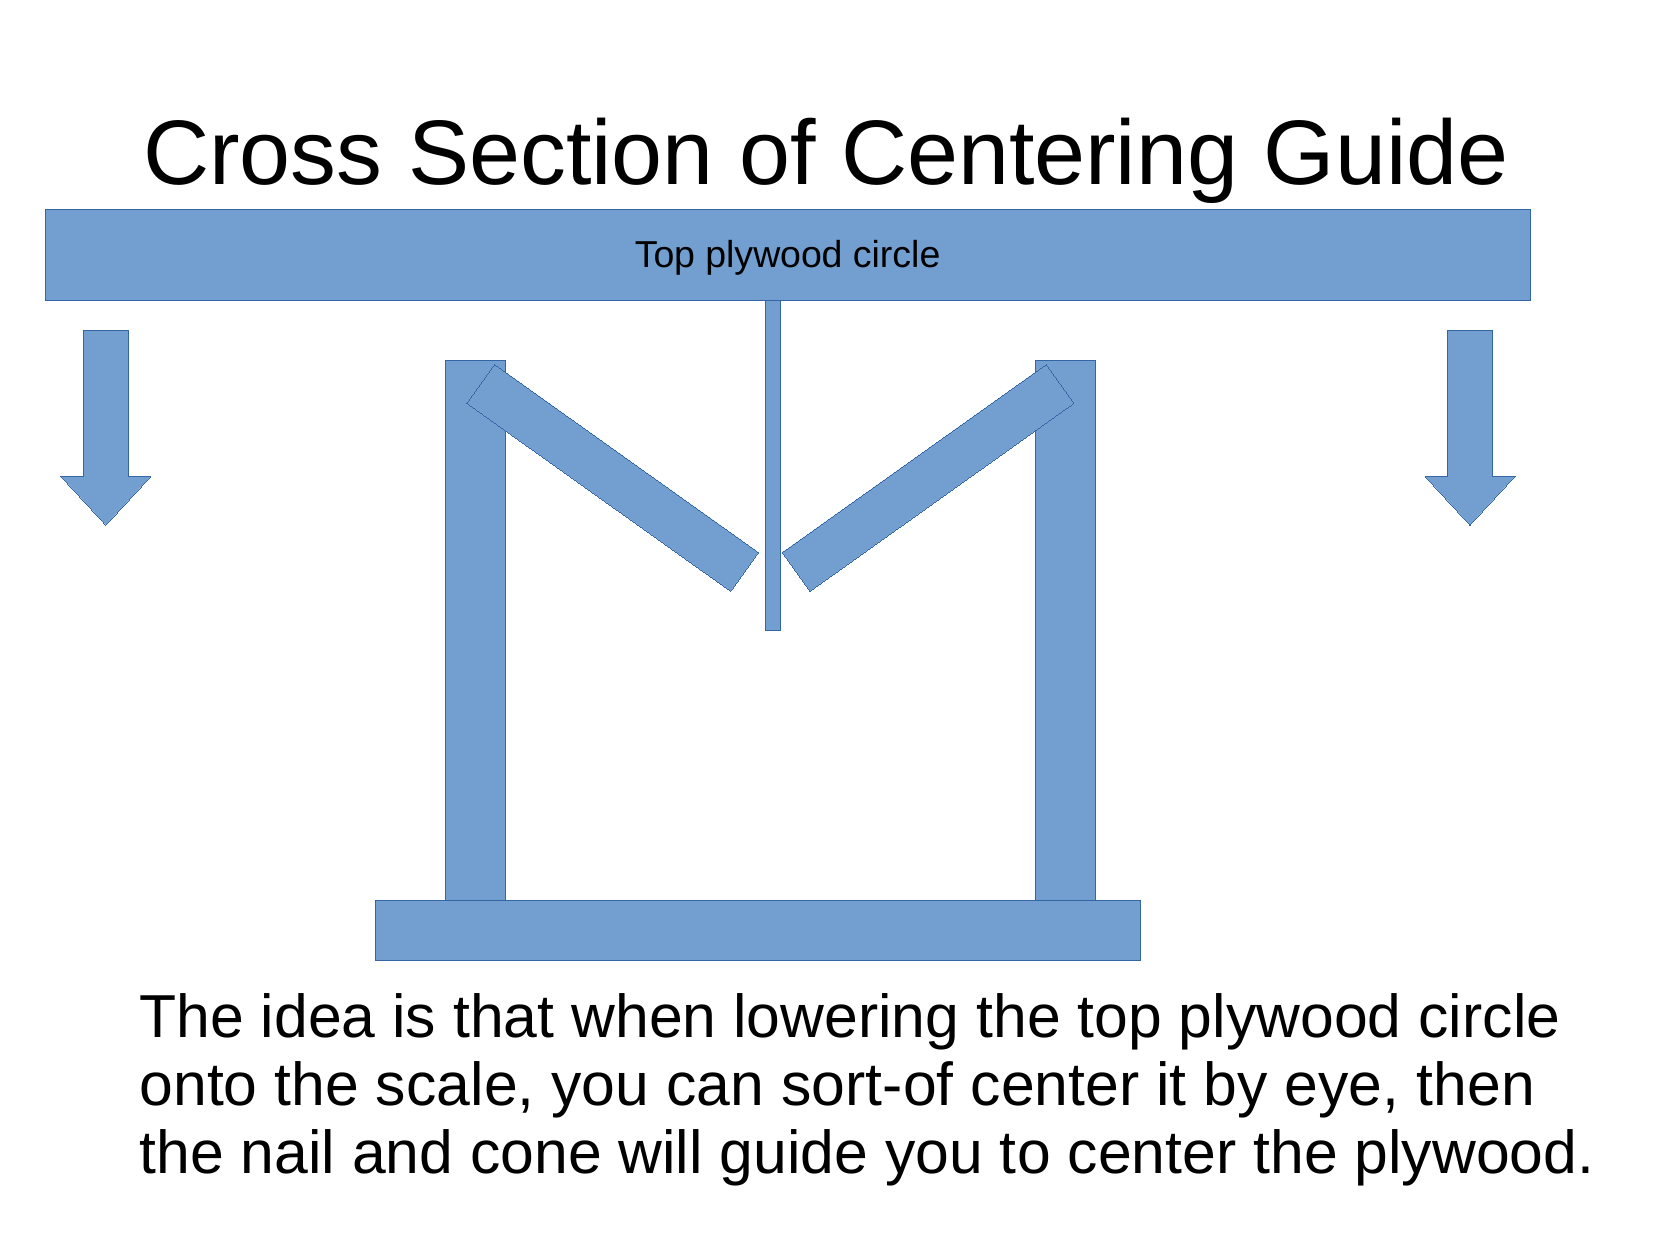

# Cross Section of Centering Guide
Top plywood circle
The idea is that when lowering the top plywood circle onto the scale, you can sort-of center it by eye, then the nail and cone will guide you to center the plywood.